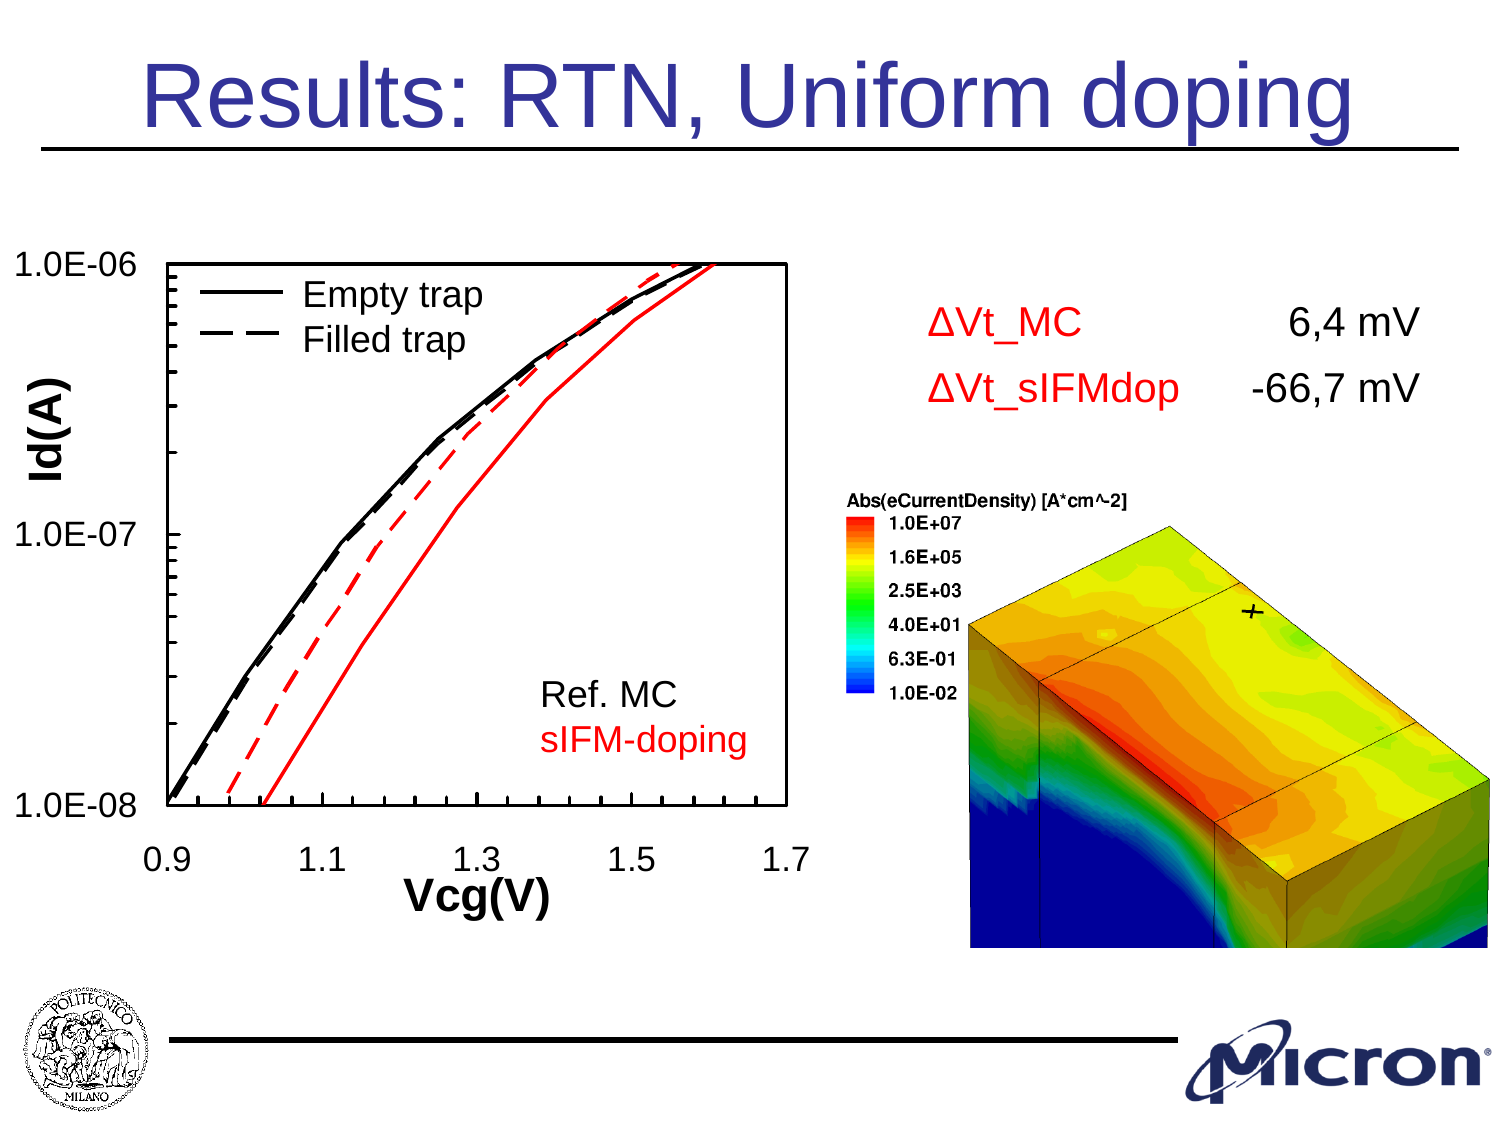

# Results: RTN, Uniform doping
Empty trap
Filled trap
| ΔVt\_MC | 6,4 mV |
| --- | --- |
| ΔVt\_sIFMdop | -66,7 mV |
Ref. MC
sIFM-doping